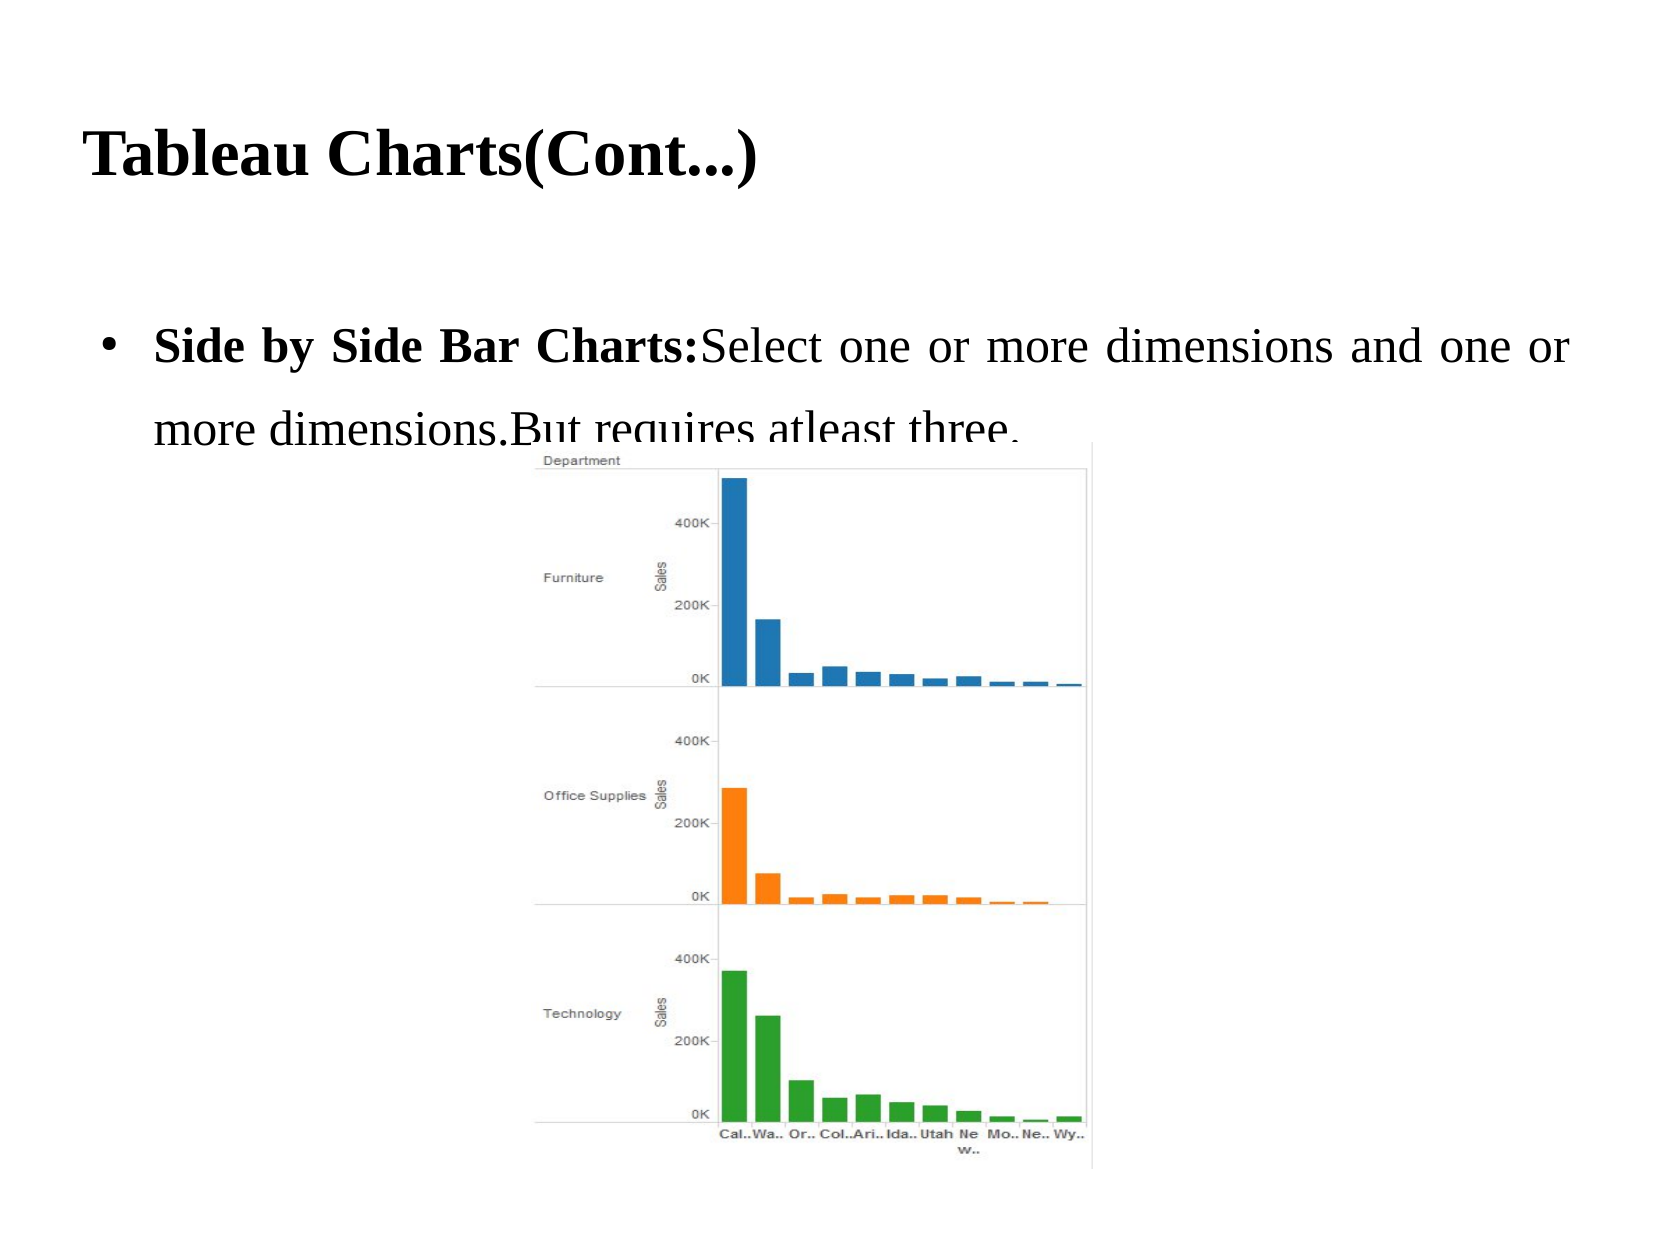

# Tableau Charts(Cont...)
Side by Side Bar Charts:Select one or more dimensions and one or more dimensions.But requires atleast three.